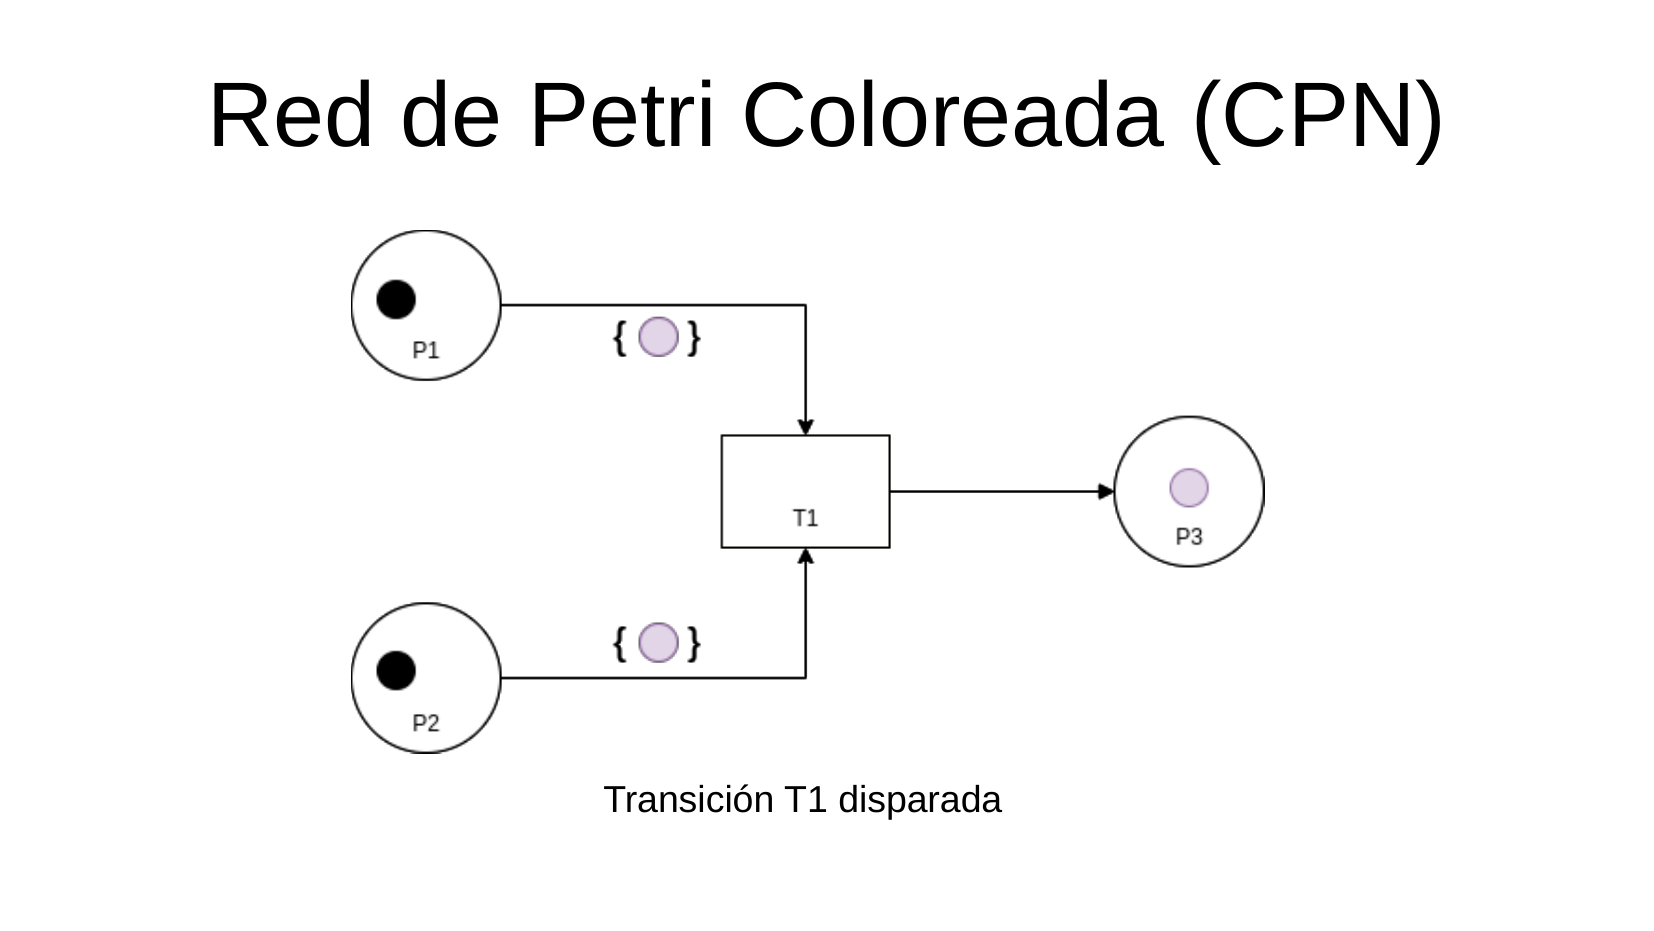

# Red de Petri Coloreada (CPN)
Transición T1 disparada